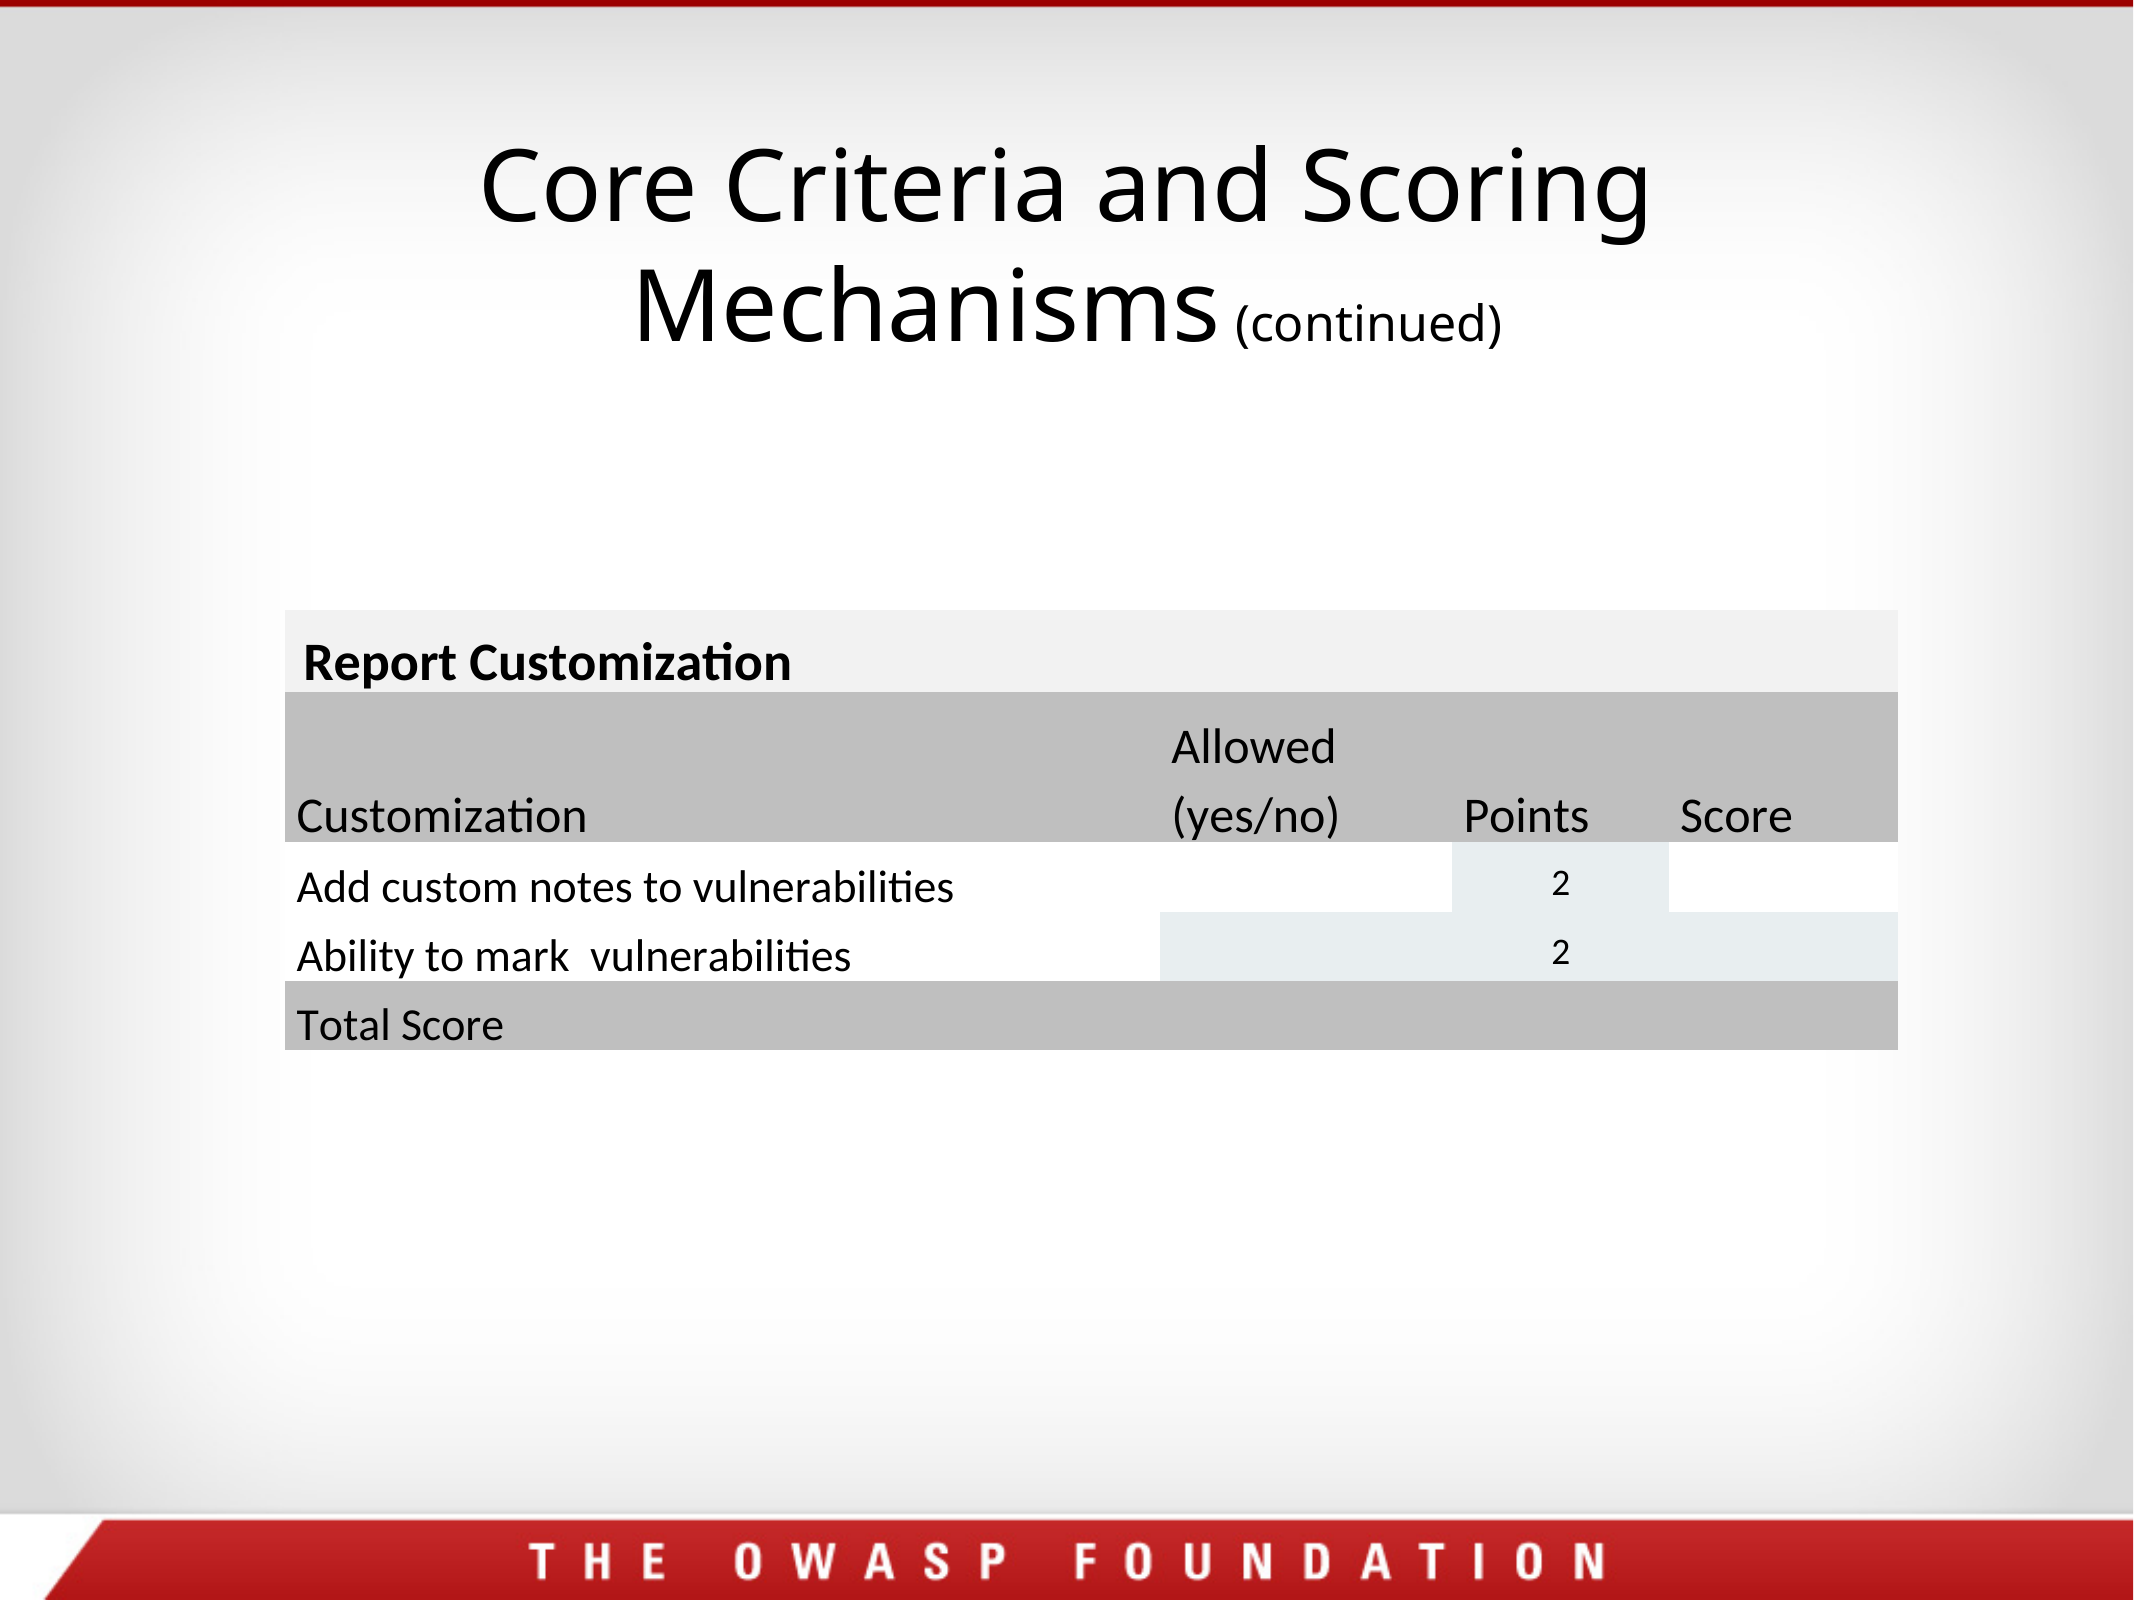

# Core Criteria and Scoring Mechanisms (continued)
| Report Customization | | | |
| --- | --- | --- | --- |
| Customization | Allowed (yes/no) | Points | Score |
| Add custom notes to vulnerabilities | | 2 | |
| Ability to mark vulnerabilities | | 2 | |
| Total Score | | | |